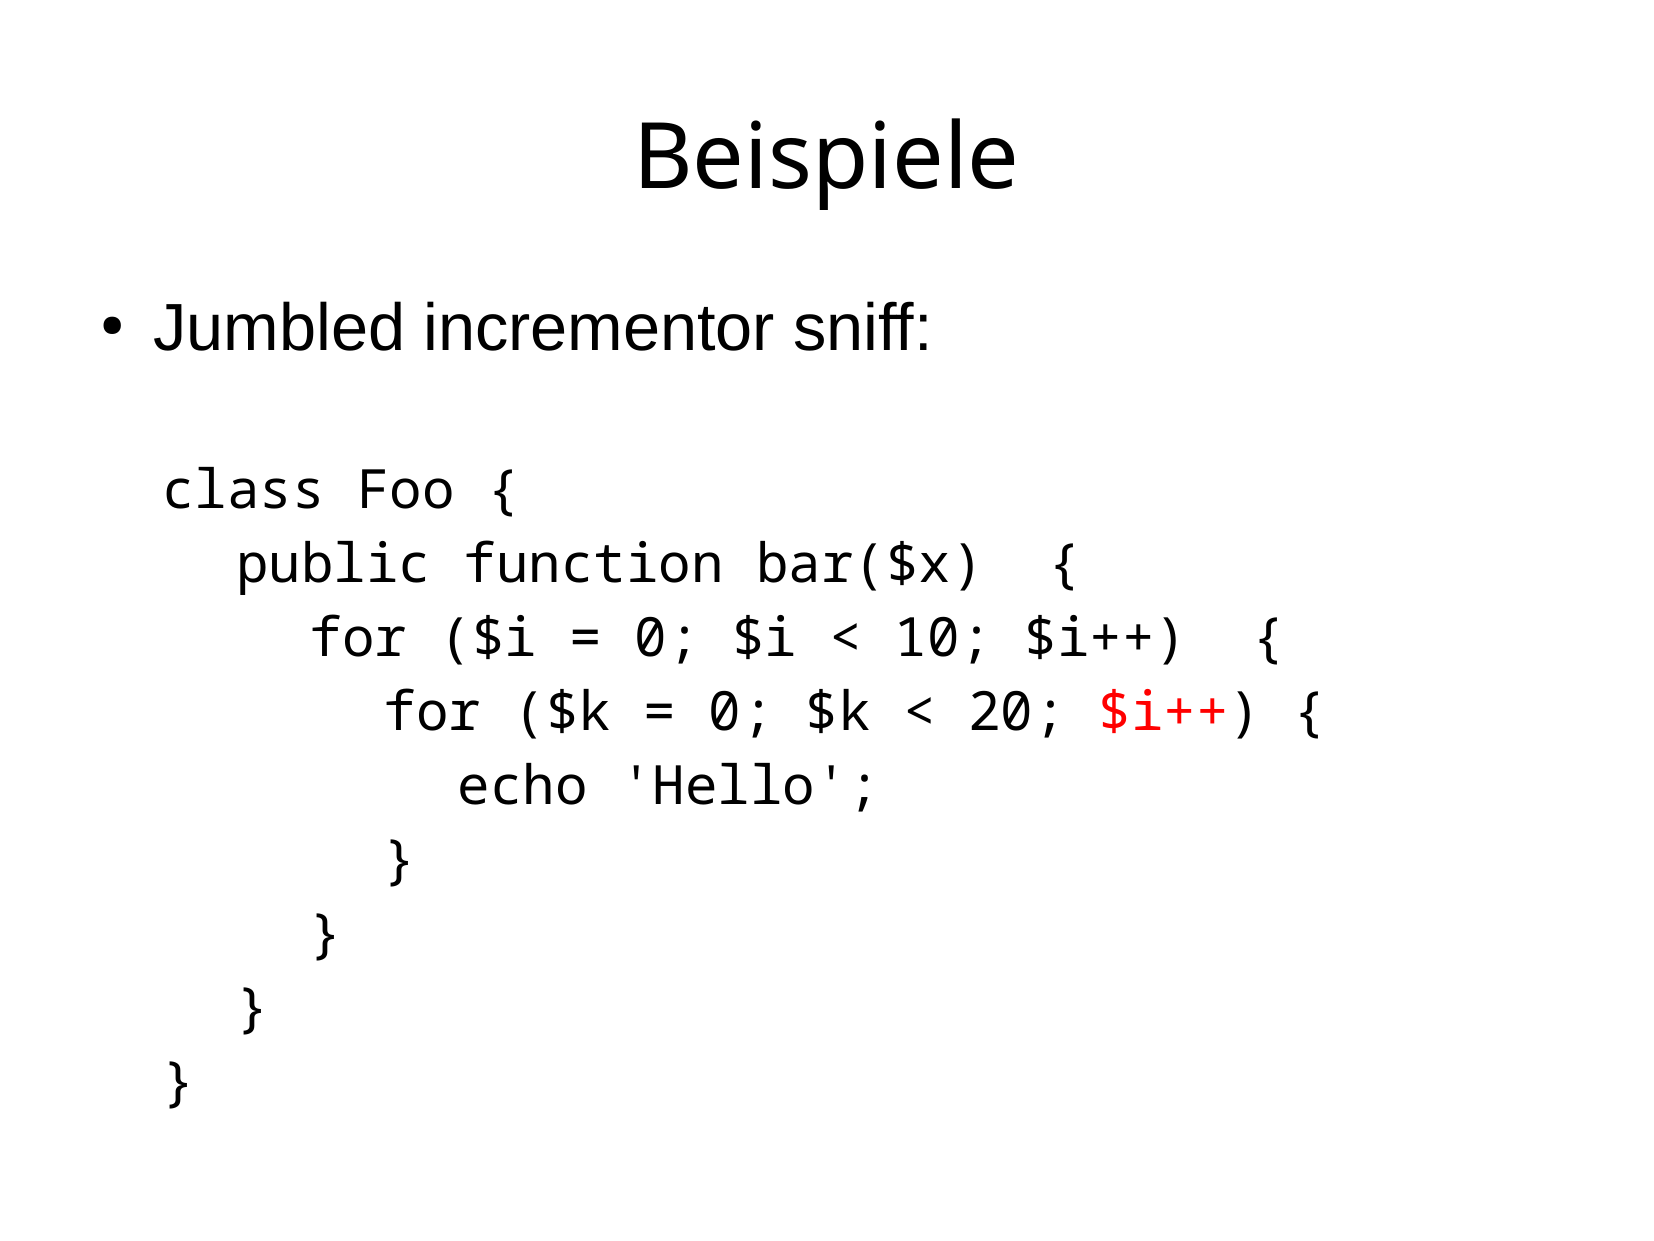

# Beispiele
Jumbled incrementor sniff:
class Foo {
	public function bar($x) {
		for ($i = 0; $i < 10; $i++) {
			for ($k = 0; $k < 20; $i++) {
				echo 'Hello';
			}
		}
	}
}